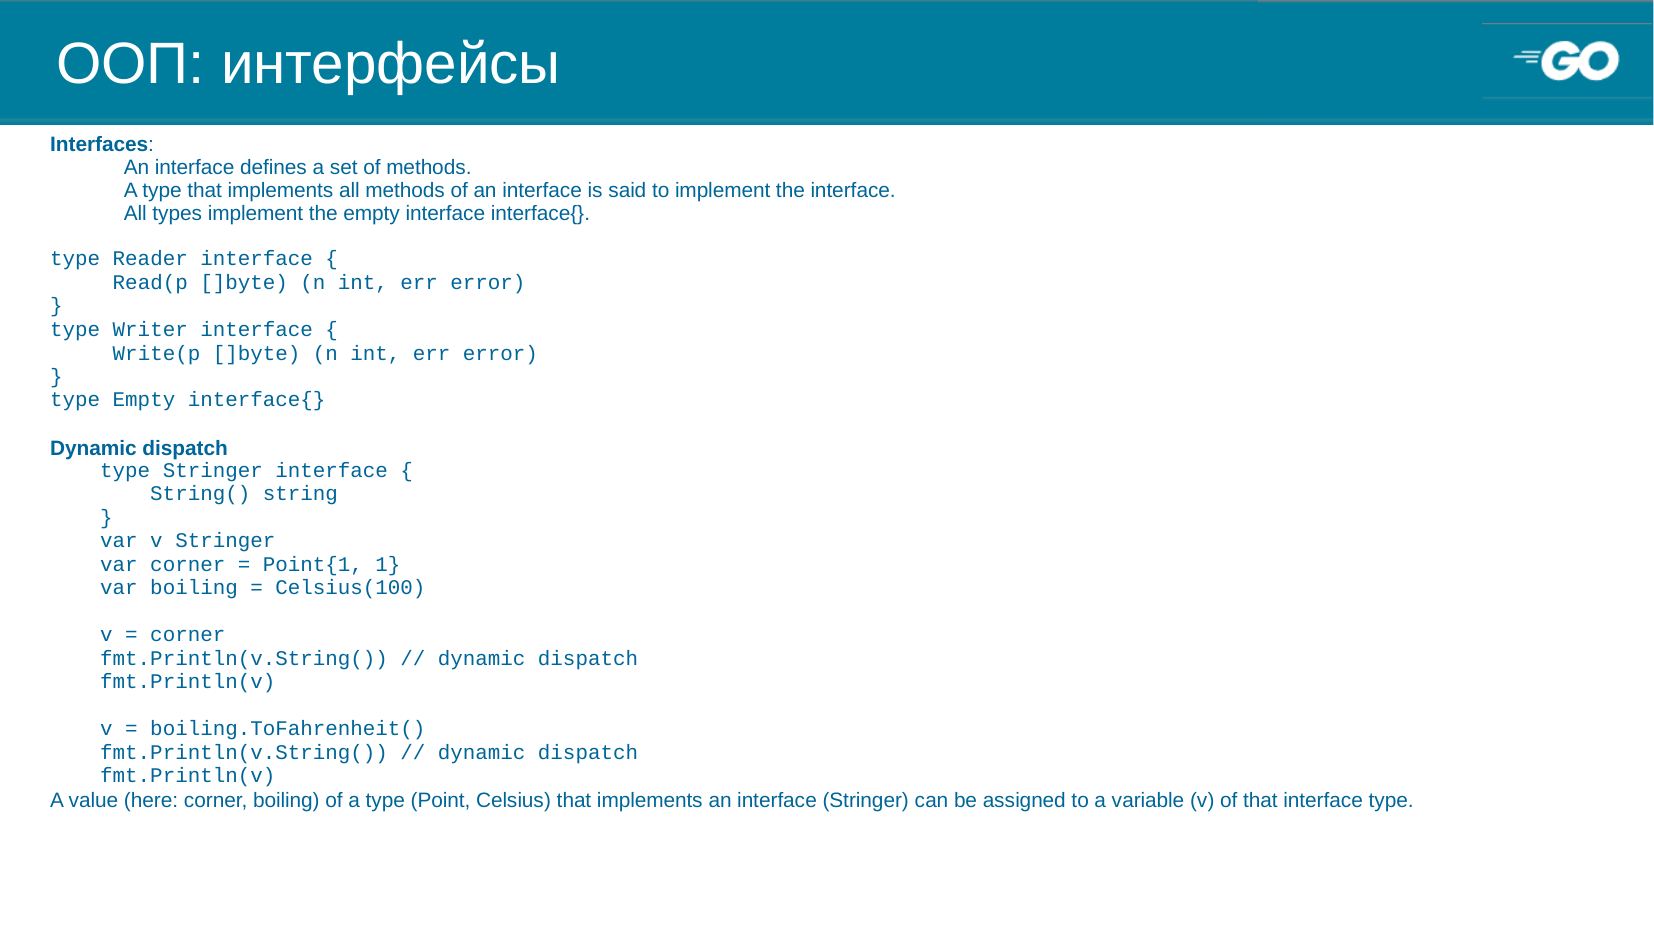

ООП: интерфейсы
Interfaces:
	An interface defines a set of methods.
	A type that implements all methods of an interface is said to implement the interface.
	All types implement the empty interface interface{}.
type Reader interface {
 Read(p []byte) (n int, err error)
}
type Writer interface {
 Write(p []byte) (n int, err error)
}
type Empty interface{}
Dynamic dispatch
 type Stringer interface {
 String() string
 }
 var v Stringer
 var corner = Point{1, 1}
 var boiling = Celsius(100)
 v = corner
 fmt.Println(v.String()) // dynamic dispatch
 fmt.Println(v)
 v = boiling.ToFahrenheit()
 fmt.Println(v.String()) // dynamic dispatch
 fmt.Println(v)
A value (here: corner, boiling) of a type (Point, Celsius) that implements an interface (Stringer) can be assigned to a variable (v) of that interface type.